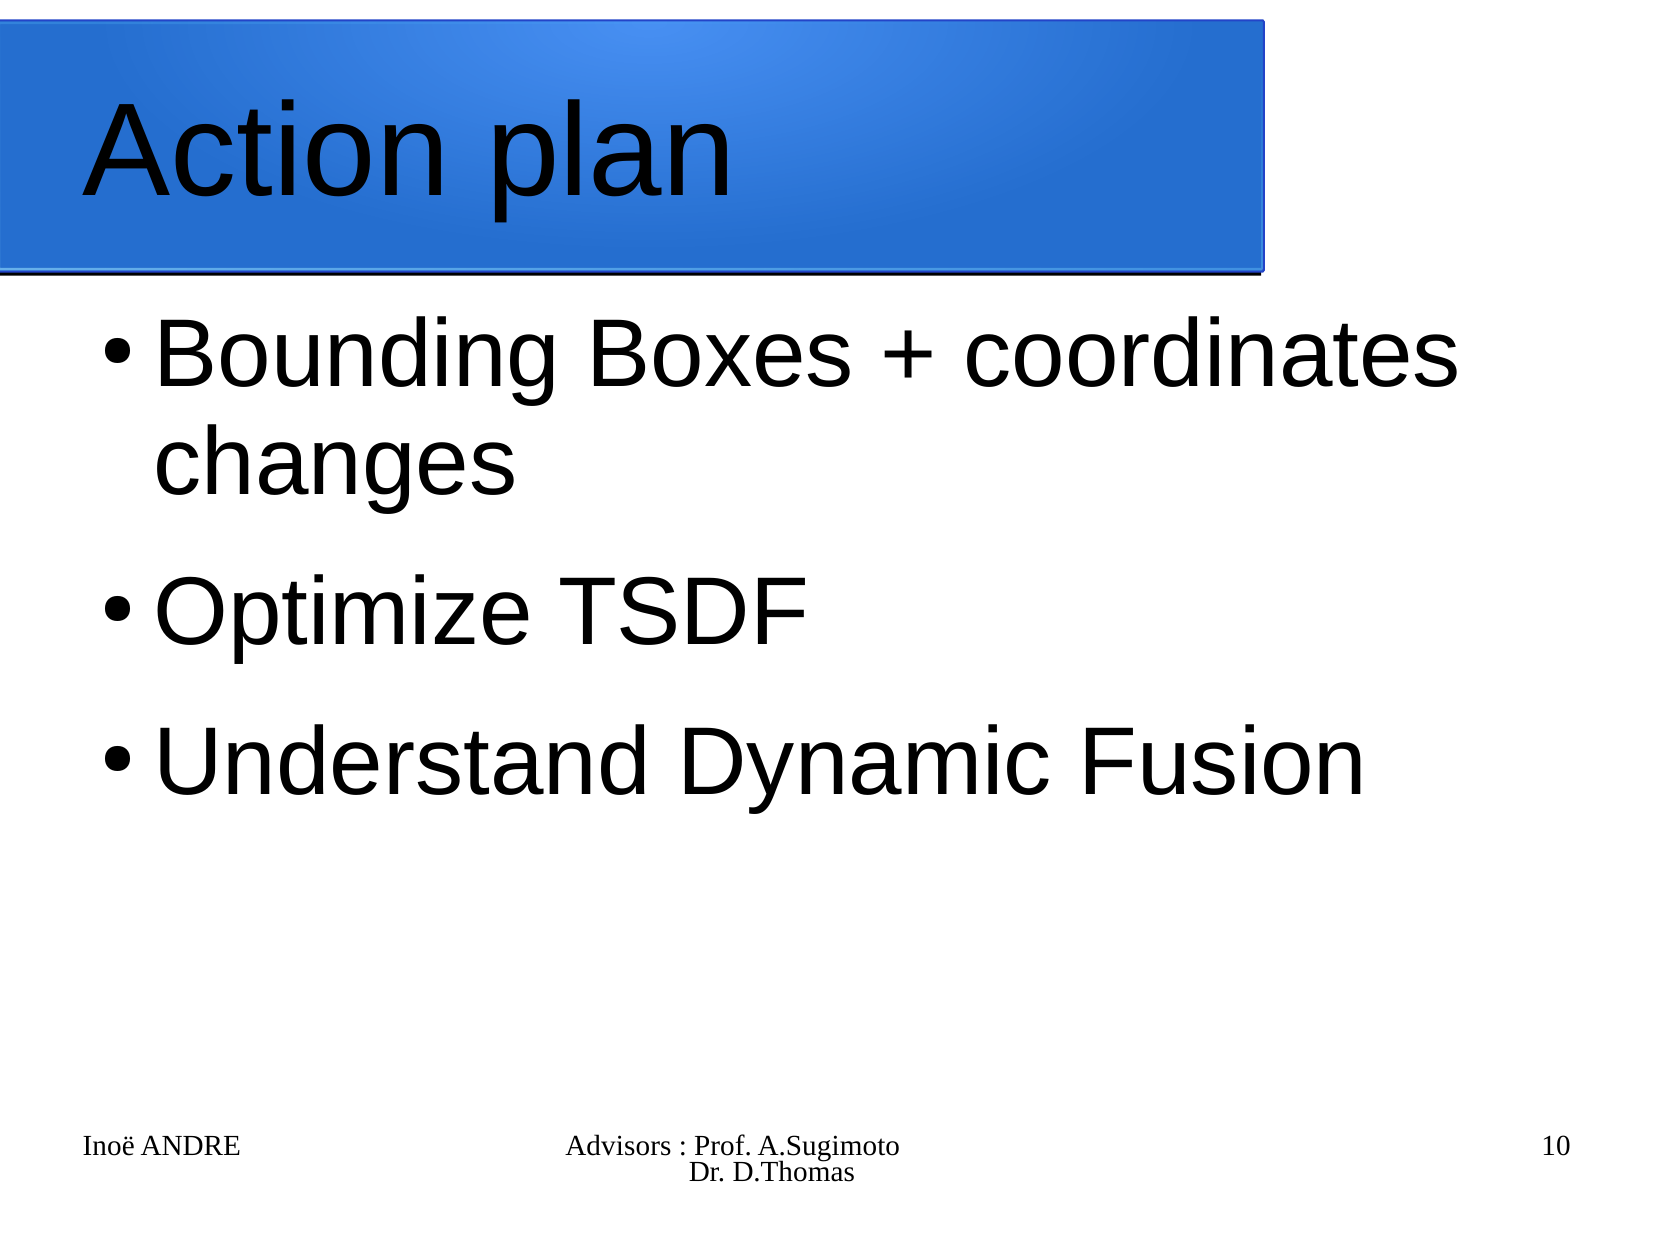

# Action plan
Bounding Boxes + coordinates changes
Optimize TSDF
Understand Dynamic Fusion
Inoë ANDRE
Advisors : Prof. A.Sugimoto Dr. D.Thomas
10